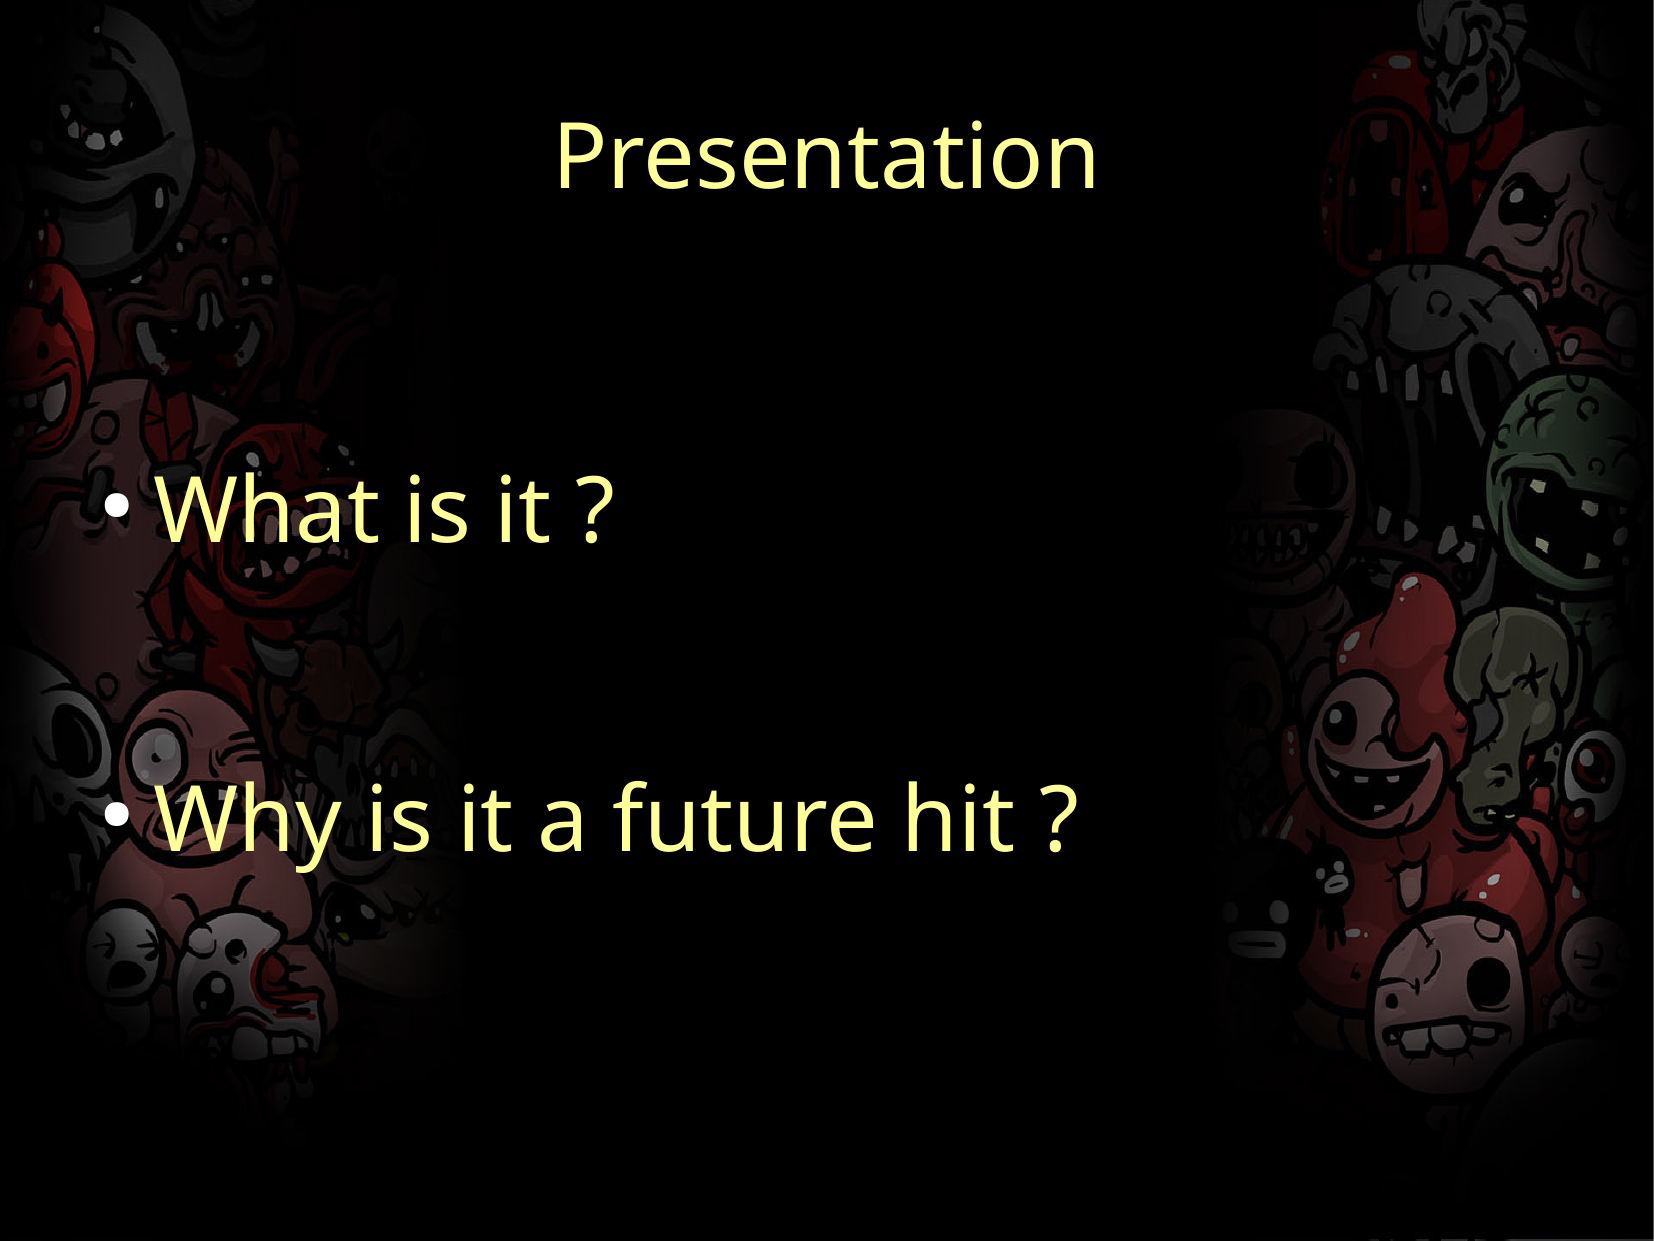

# Presentation
What is it ?
Why is it a future hit ?